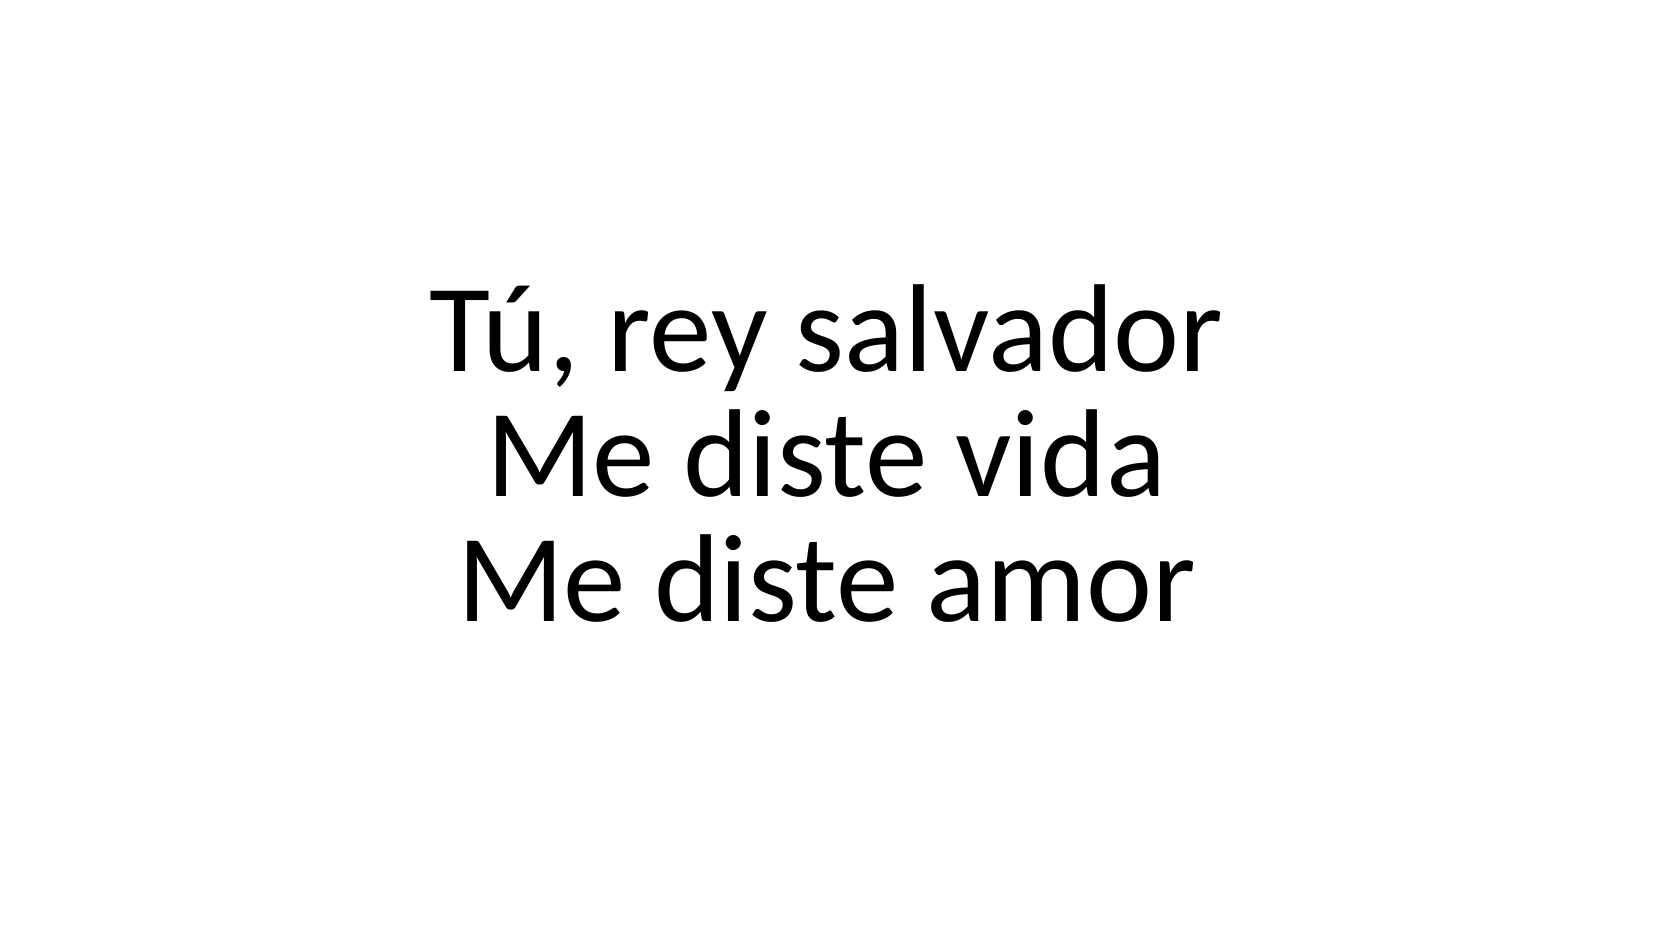

# Tú, rey salvador Me diste vida Me diste amor